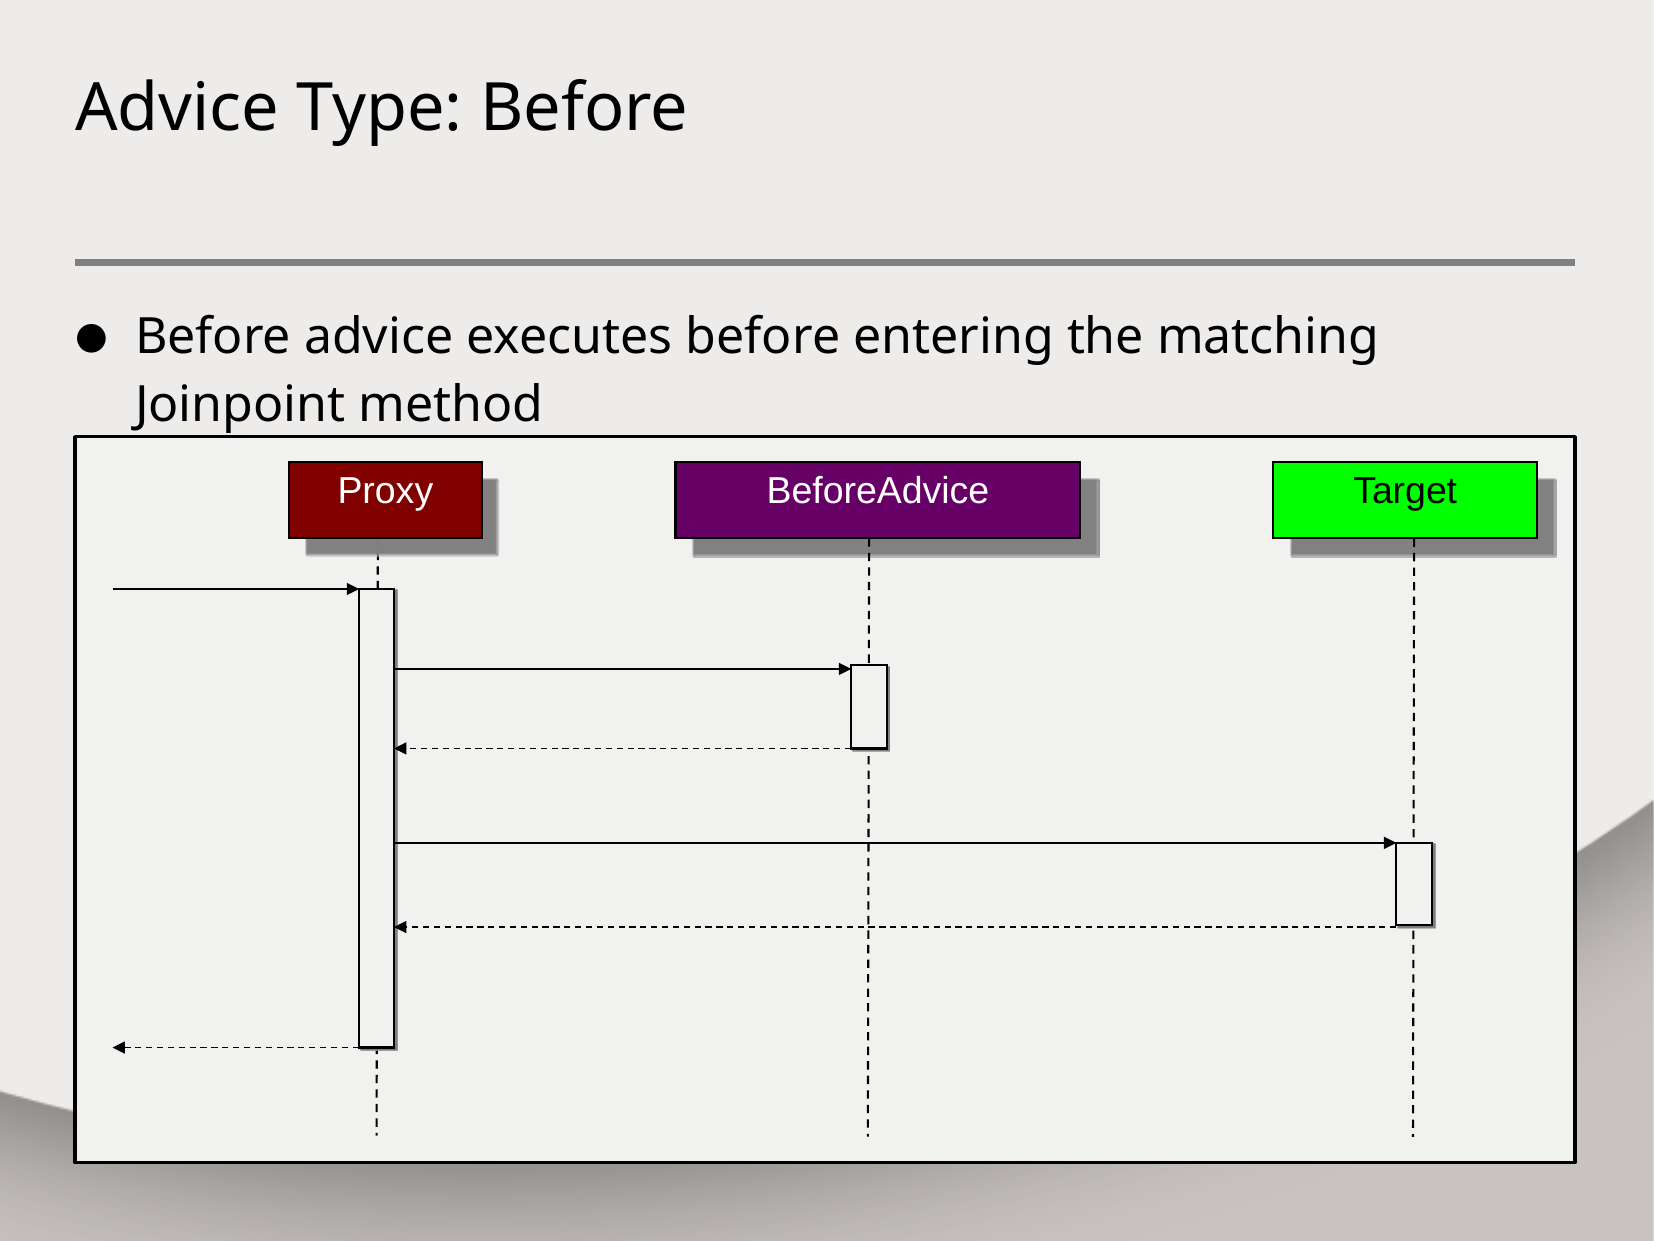

# Advice Type: Before
Before advice executes before entering the matching Joinpoint method
Proxy
BeforeAdvice
Target